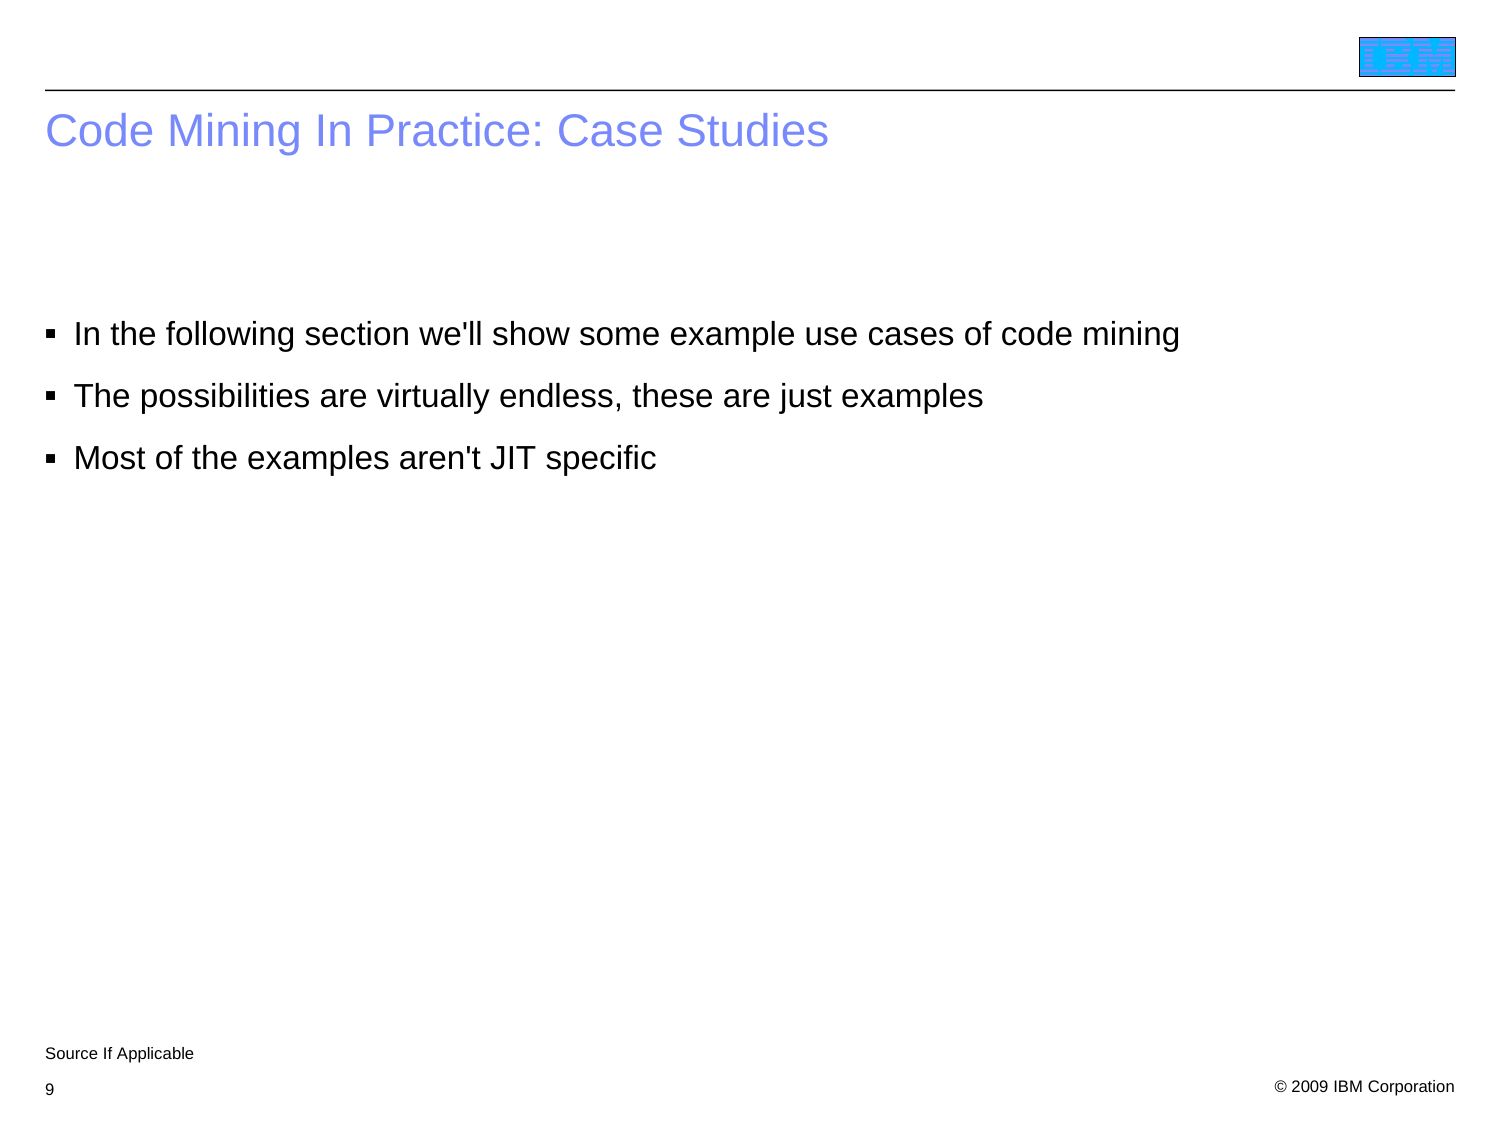

IBM Presentation Template Full Version
# Code Mining In Practice: Case Studies
In the following section we'll show some example use cases of code mining
The possibilities are virtually endless, these are just examples
Most of the examples aren't JIT specific
 Source If Applicable
9